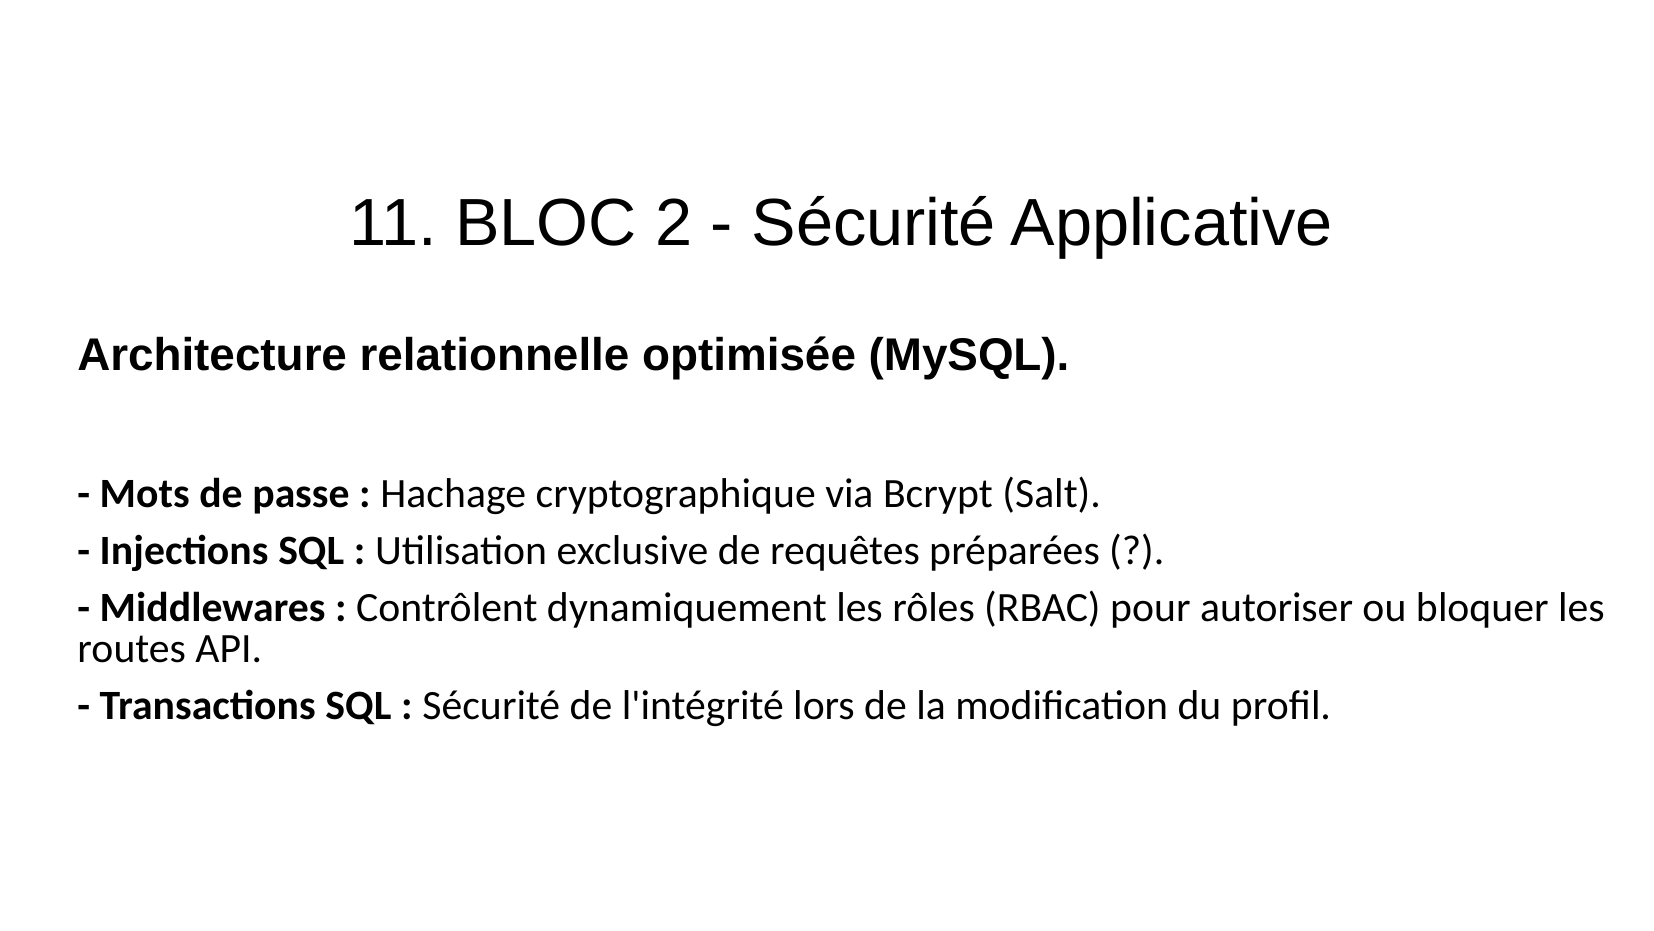

# 11. BLOC 2 - Sécurité Applicative
Architecture relationnelle optimisée (MySQL).
- Mots de passe : Hachage cryptographique via Bcrypt (Salt).
- Injections SQL : Utilisation exclusive de requêtes préparées (?).
- Middlewares : Contrôlent dynamiquement les rôles (RBAC) pour autoriser ou bloquer les routes API.
- Transactions SQL : Sécurité de l'intégrité lors de la modification du profil.